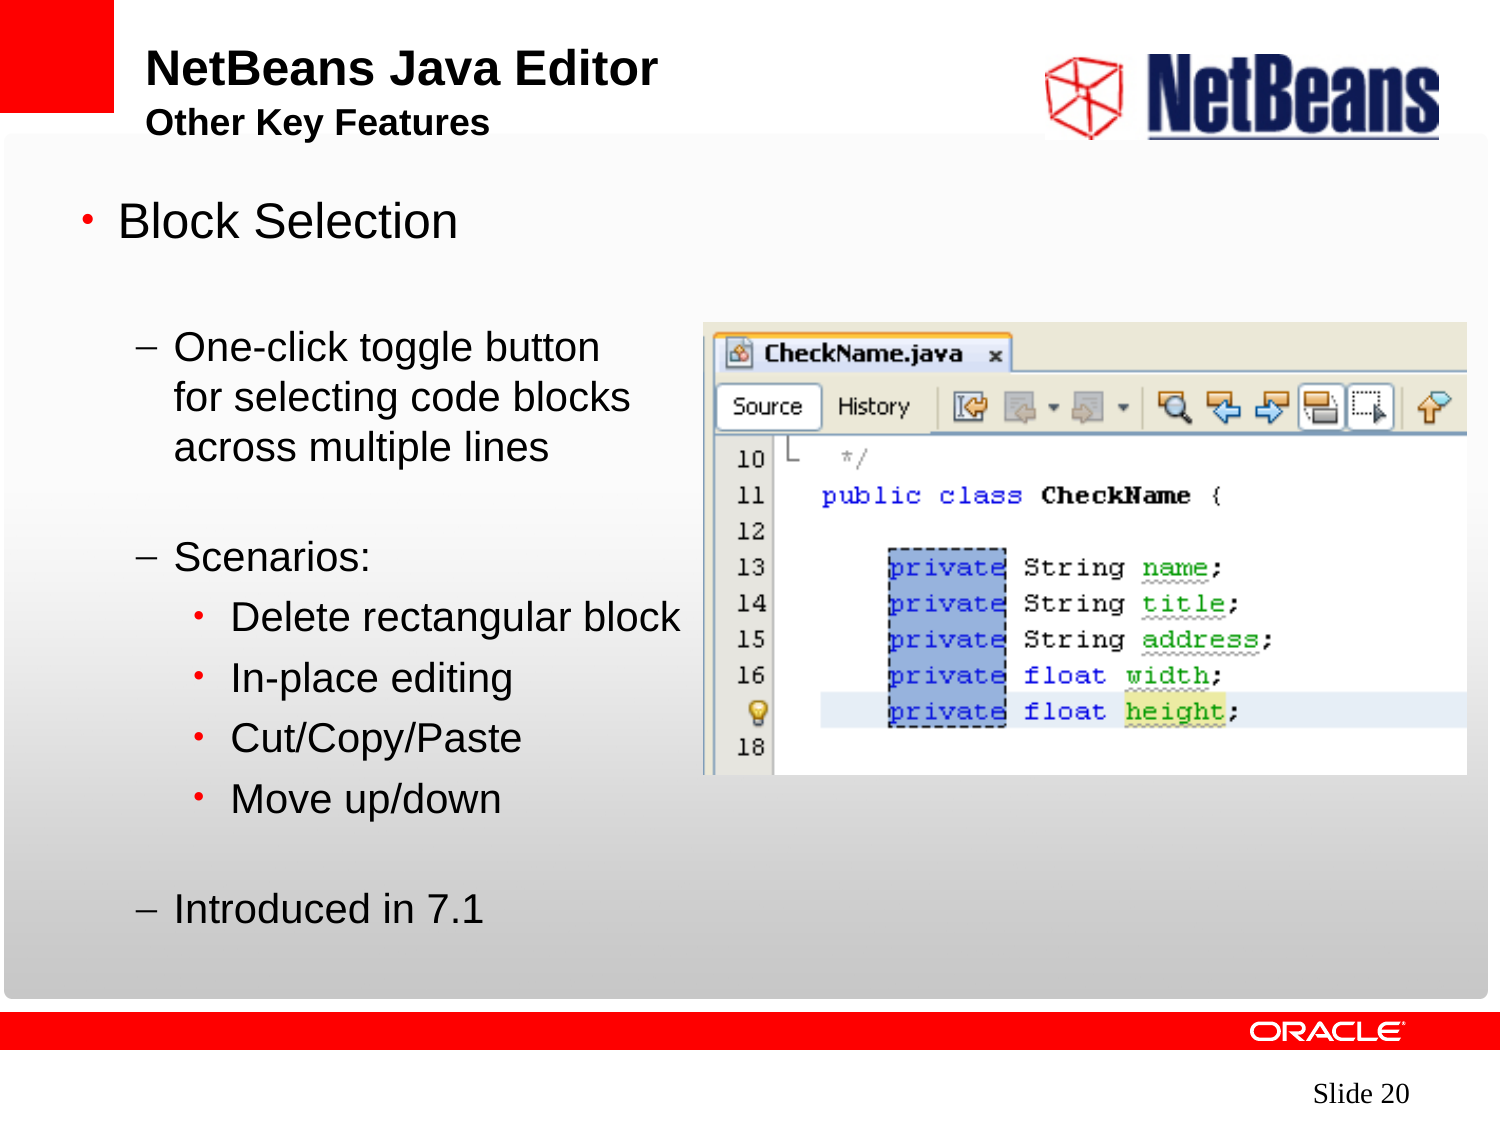

# NetBeans Java Editor Other Key Features
Block Selection
One-click toggle button
for selecting code blocks
across multiple lines
Scenarios:
Delete rectangular block
In-place editing
Cut/Copy/Paste
Move up/down
Introduced in 7.1